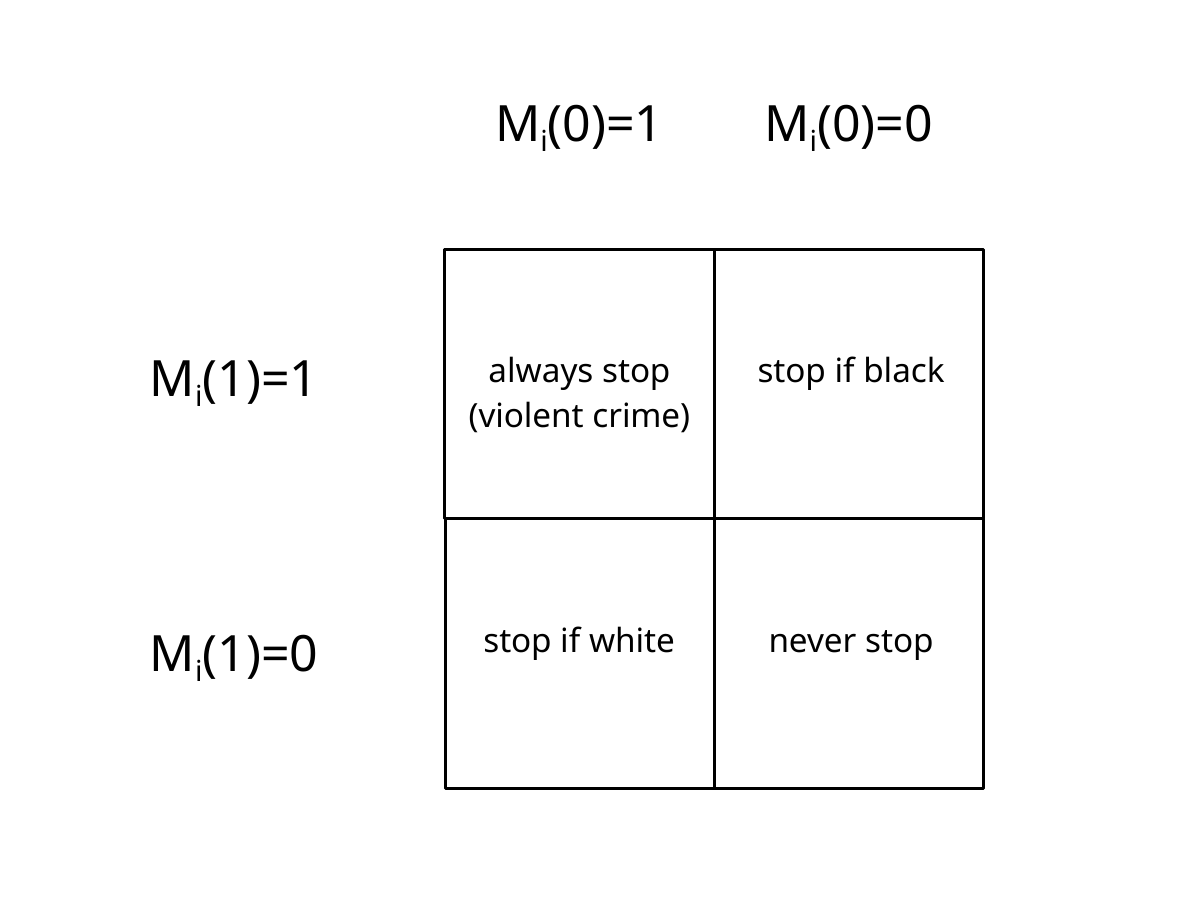

Mi(0)=1
Mi(0)=0
always stop
(violent crime)
stop if black
Mi(1)=1
stop if white
never stop
Mi(1)=0